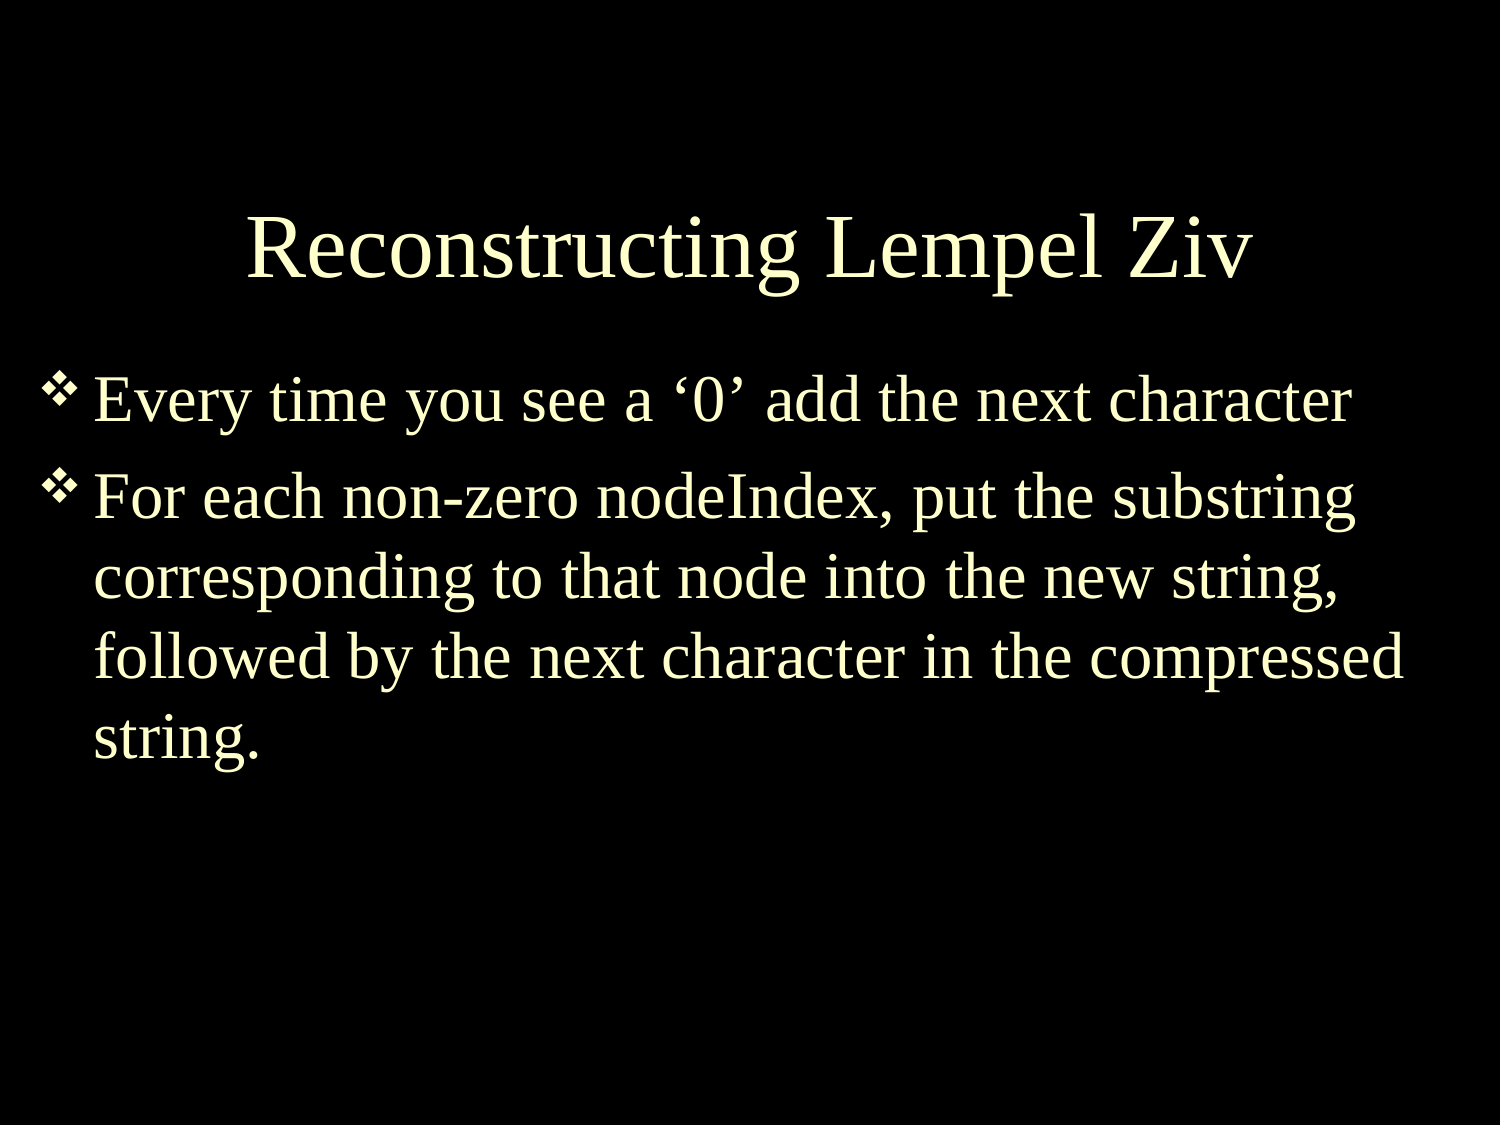

# Reconstructing Lempel Ziv
Every time you see a ‘0’ add the next character
For each non-zero nodeIndex, put the substring corresponding to that node into the new string, followed by the next character in the compressed string.